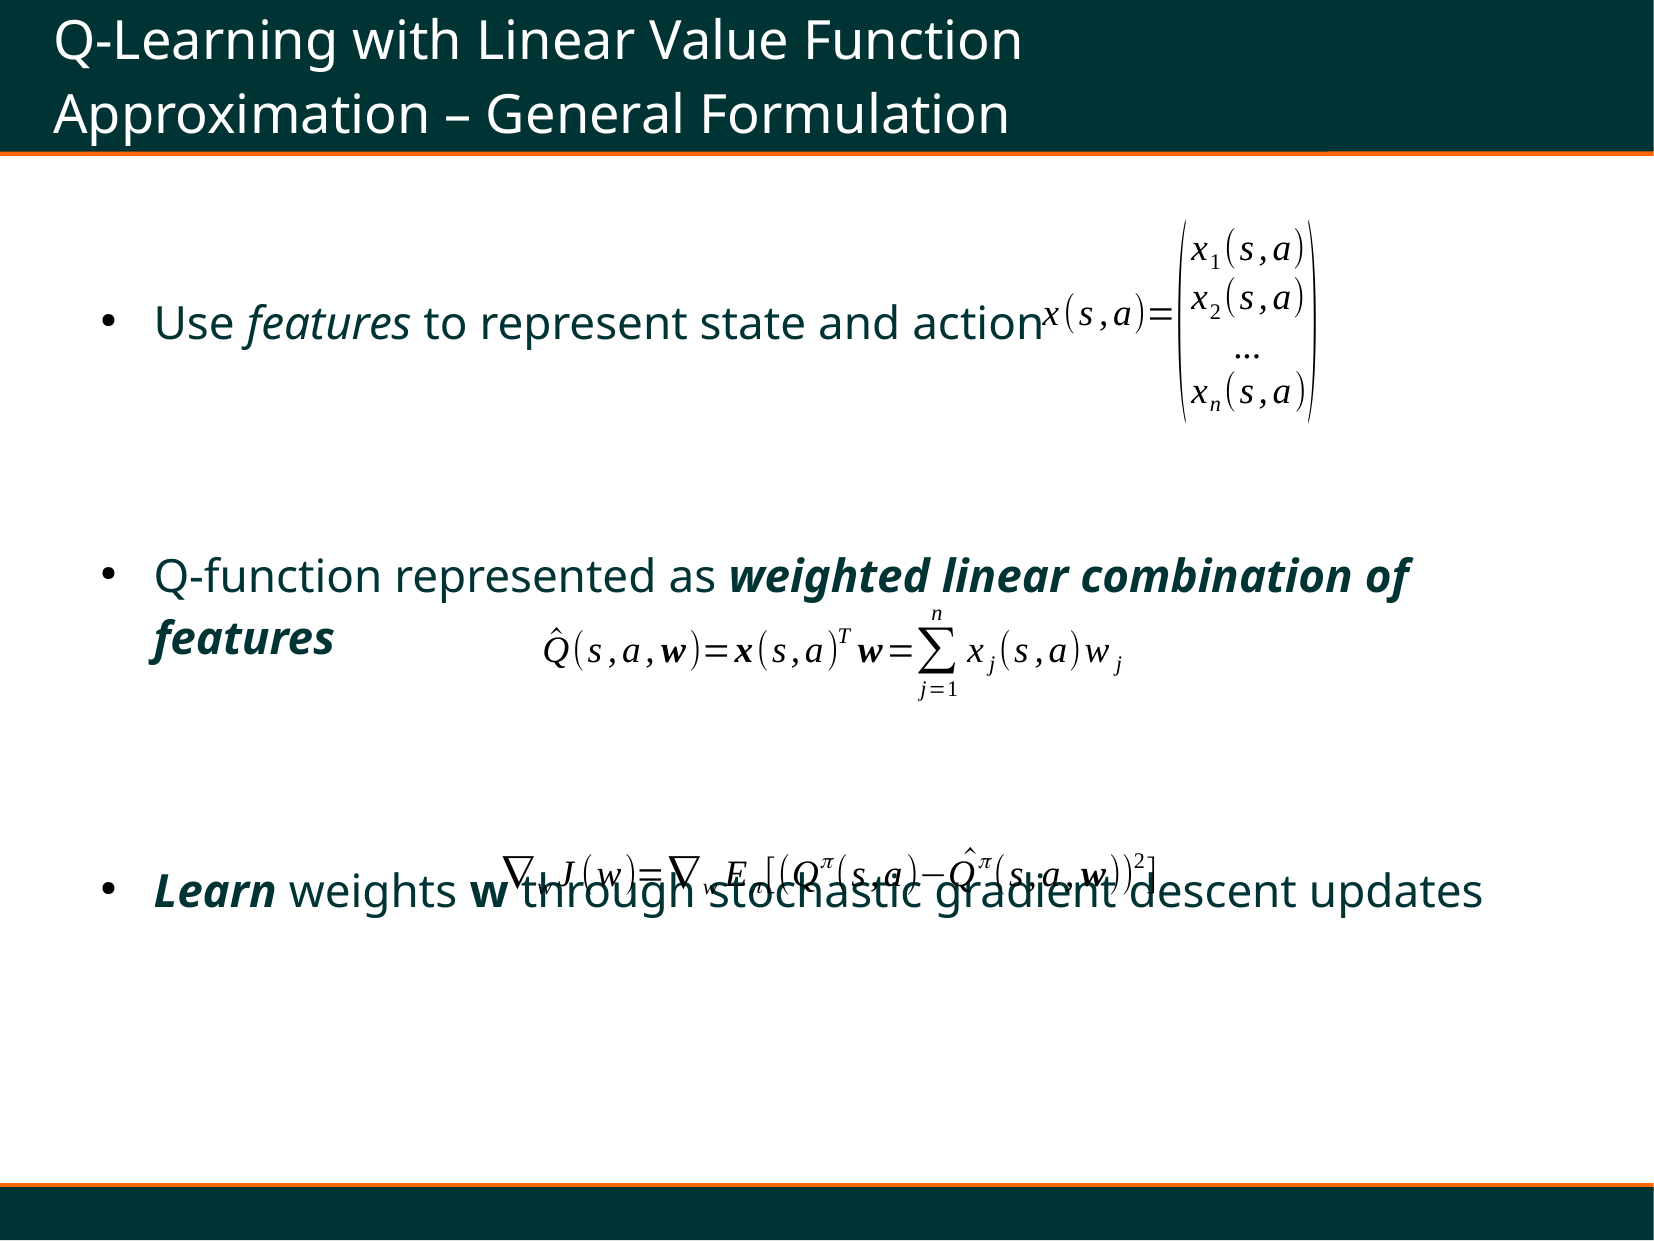

# Q-Learning with Linear Value Function Approximation – General Formulation
Use features to represent state and action
Q-function represented as weighted linear combination of features
Learn weights w through stochastic gradient descent updates